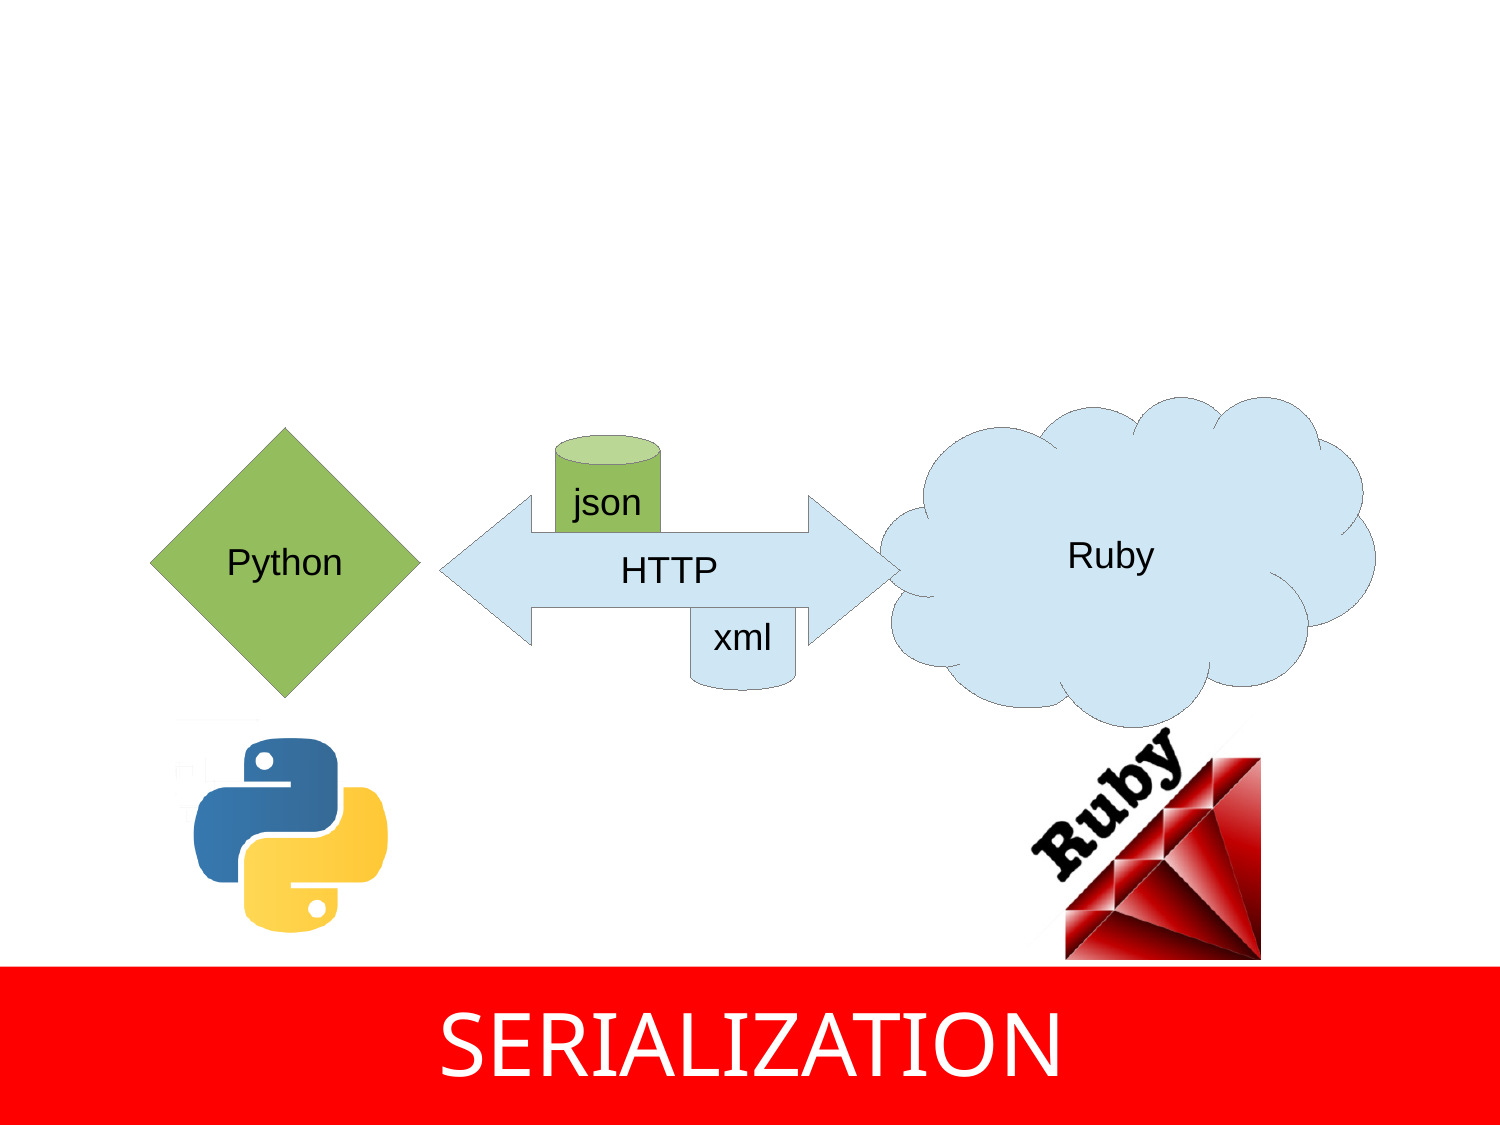

Ruby
Python
json
HTTP
xml
# SERIALIZATION